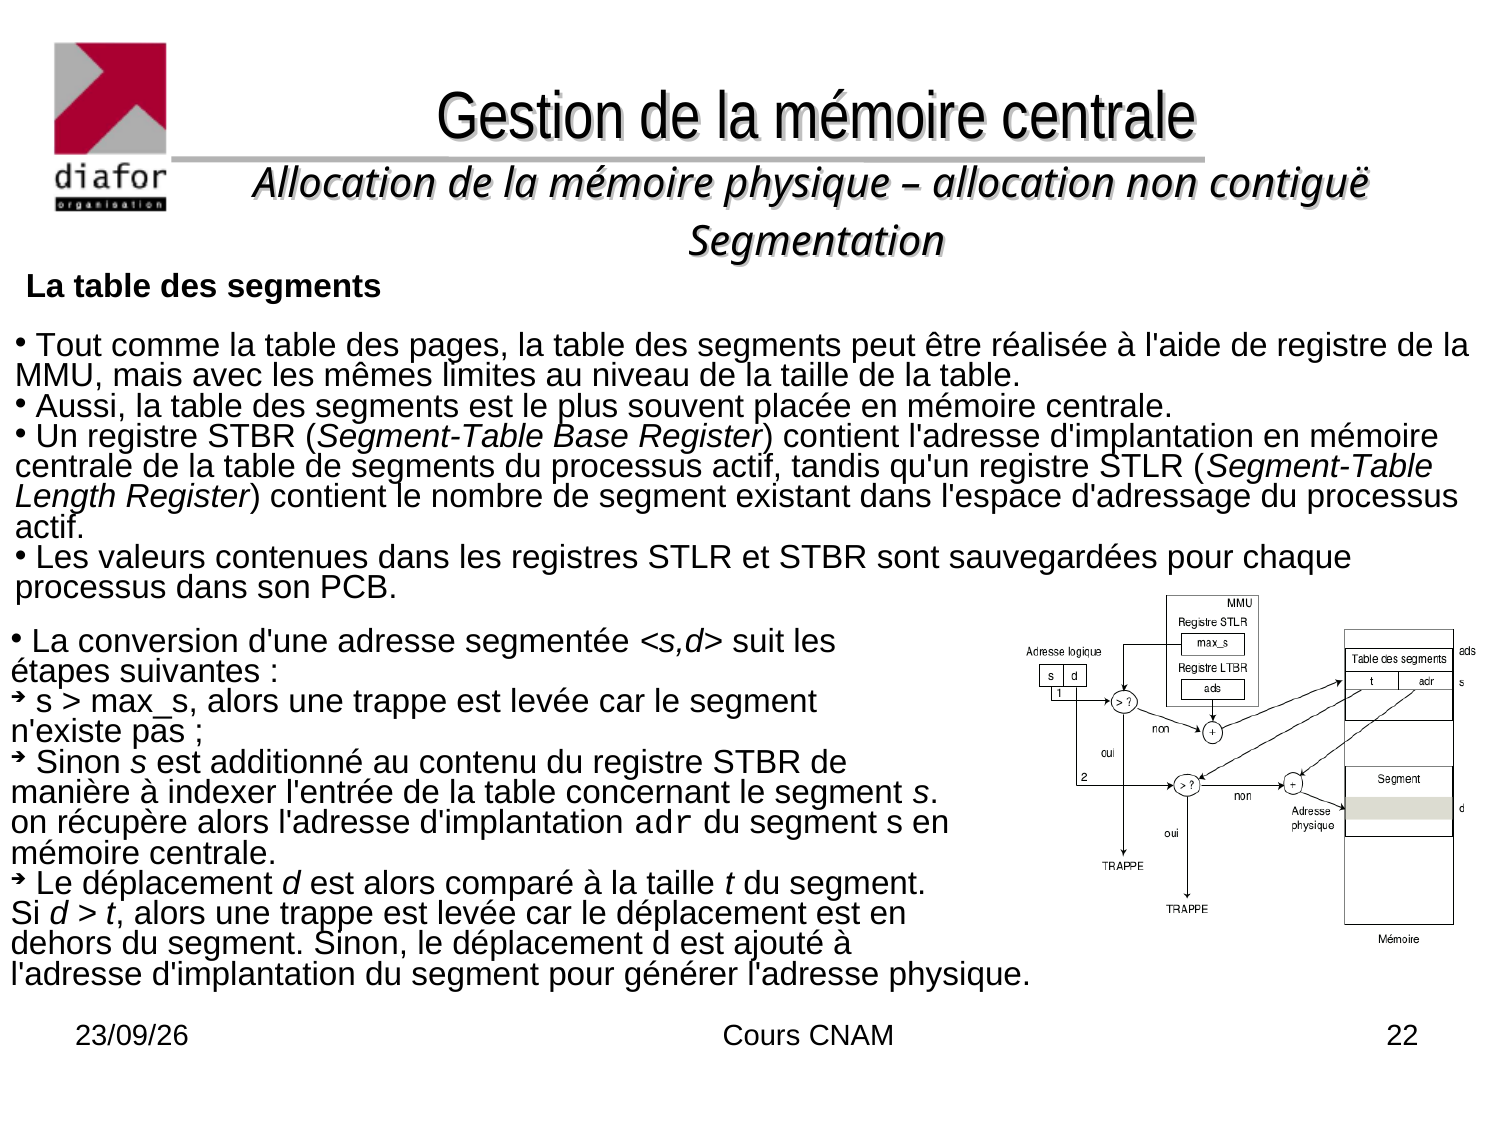

# Gestion de la mémoire centrale Allocation de la mémoire physique – allocation non contiguë Segmentation
 La table des segments
 Tout comme la table des pages, la table des segments peut être réalisée à l'aide de registre de la
MMU, mais avec les mêmes limites au niveau de la taille de la table.
 Aussi, la table des segments est le plus souvent placée en mémoire centrale.
 Un registre STBR (Segment-Table Base Register) contient l'adresse d'implantation en mémoire
centrale de la table de segments du processus actif, tandis qu'un registre STLR (Segment-Table
Length Register) contient le nombre de segment existant dans l'espace d'adressage du processus
actif.
 Les valeurs contenues dans les registres STLR et STBR sont sauvegardées pour chaque
processus dans son PCB.
 La conversion d'une adresse segmentée <s,d> suit les
étapes suivantes :
 s > max_s, alors une trappe est levée car le segment
n'existe pas ;
 Sinon s est additionné au contenu du registre STBR de
manière à indexer l'entrée de la table concernant le segment s.
on récupère alors l'adresse d'implantation adr du segment s en
mémoire centrale.
 Le déplacement d est alors comparé à la taille t du segment.
Si d > t, alors une trappe est levée car le déplacement est en
dehors du segment. Sinon, le déplacement d est ajouté à
l'adresse d'implantation du segment pour générer l'adresse physique.
Cours CNAM
22